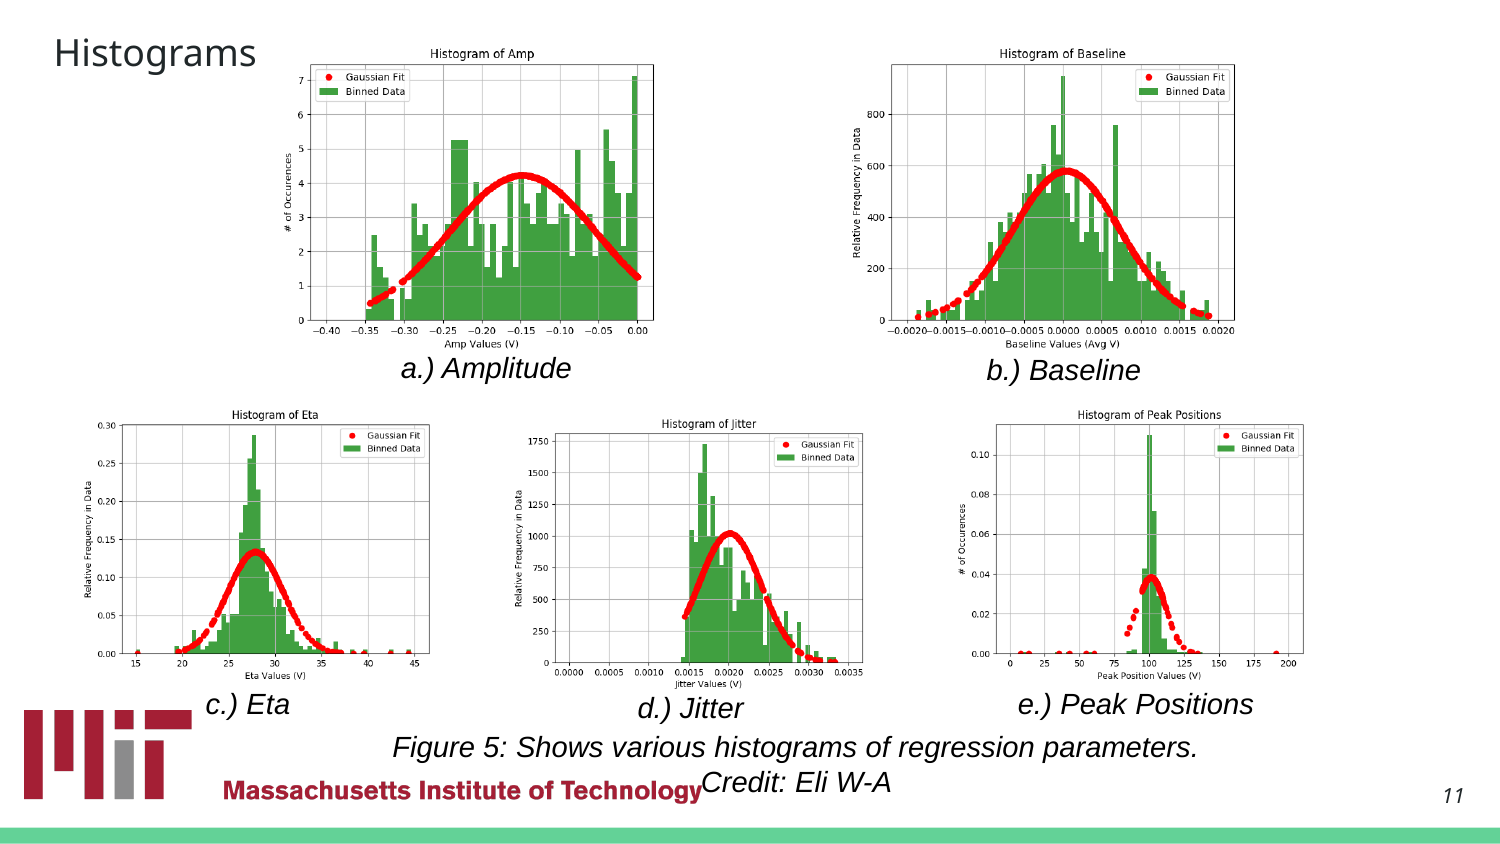

# Histograms
a.) Amplitude
b.) Baseline
c.) Eta
e.) Peak Positions
d.) Jitter
Figure 5: Shows various histograms of regression parameters.
Credit: Eli W-A